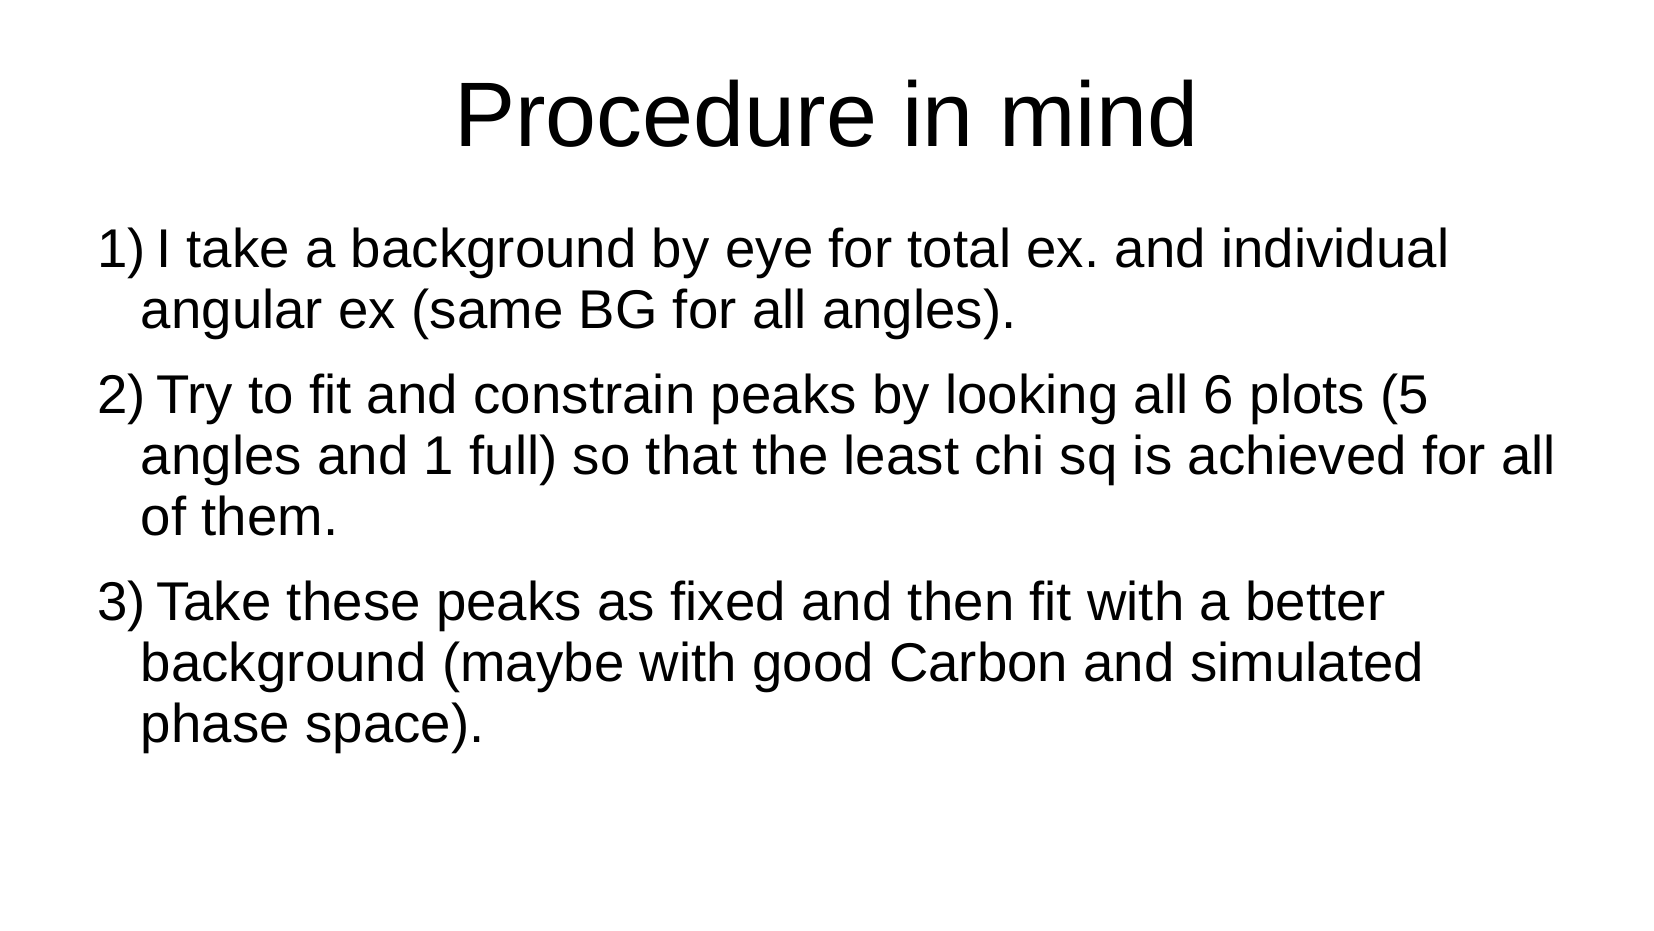

# Procedure in mind
 I take a background by eye for total ex. and individual angular ex (same BG for all angles).
 Try to fit and constrain peaks by looking all 6 plots (5 angles and 1 full) so that the least chi sq is achieved for all of them.
 Take these peaks as fixed and then fit with a better background (maybe with good Carbon and simulated phase space).